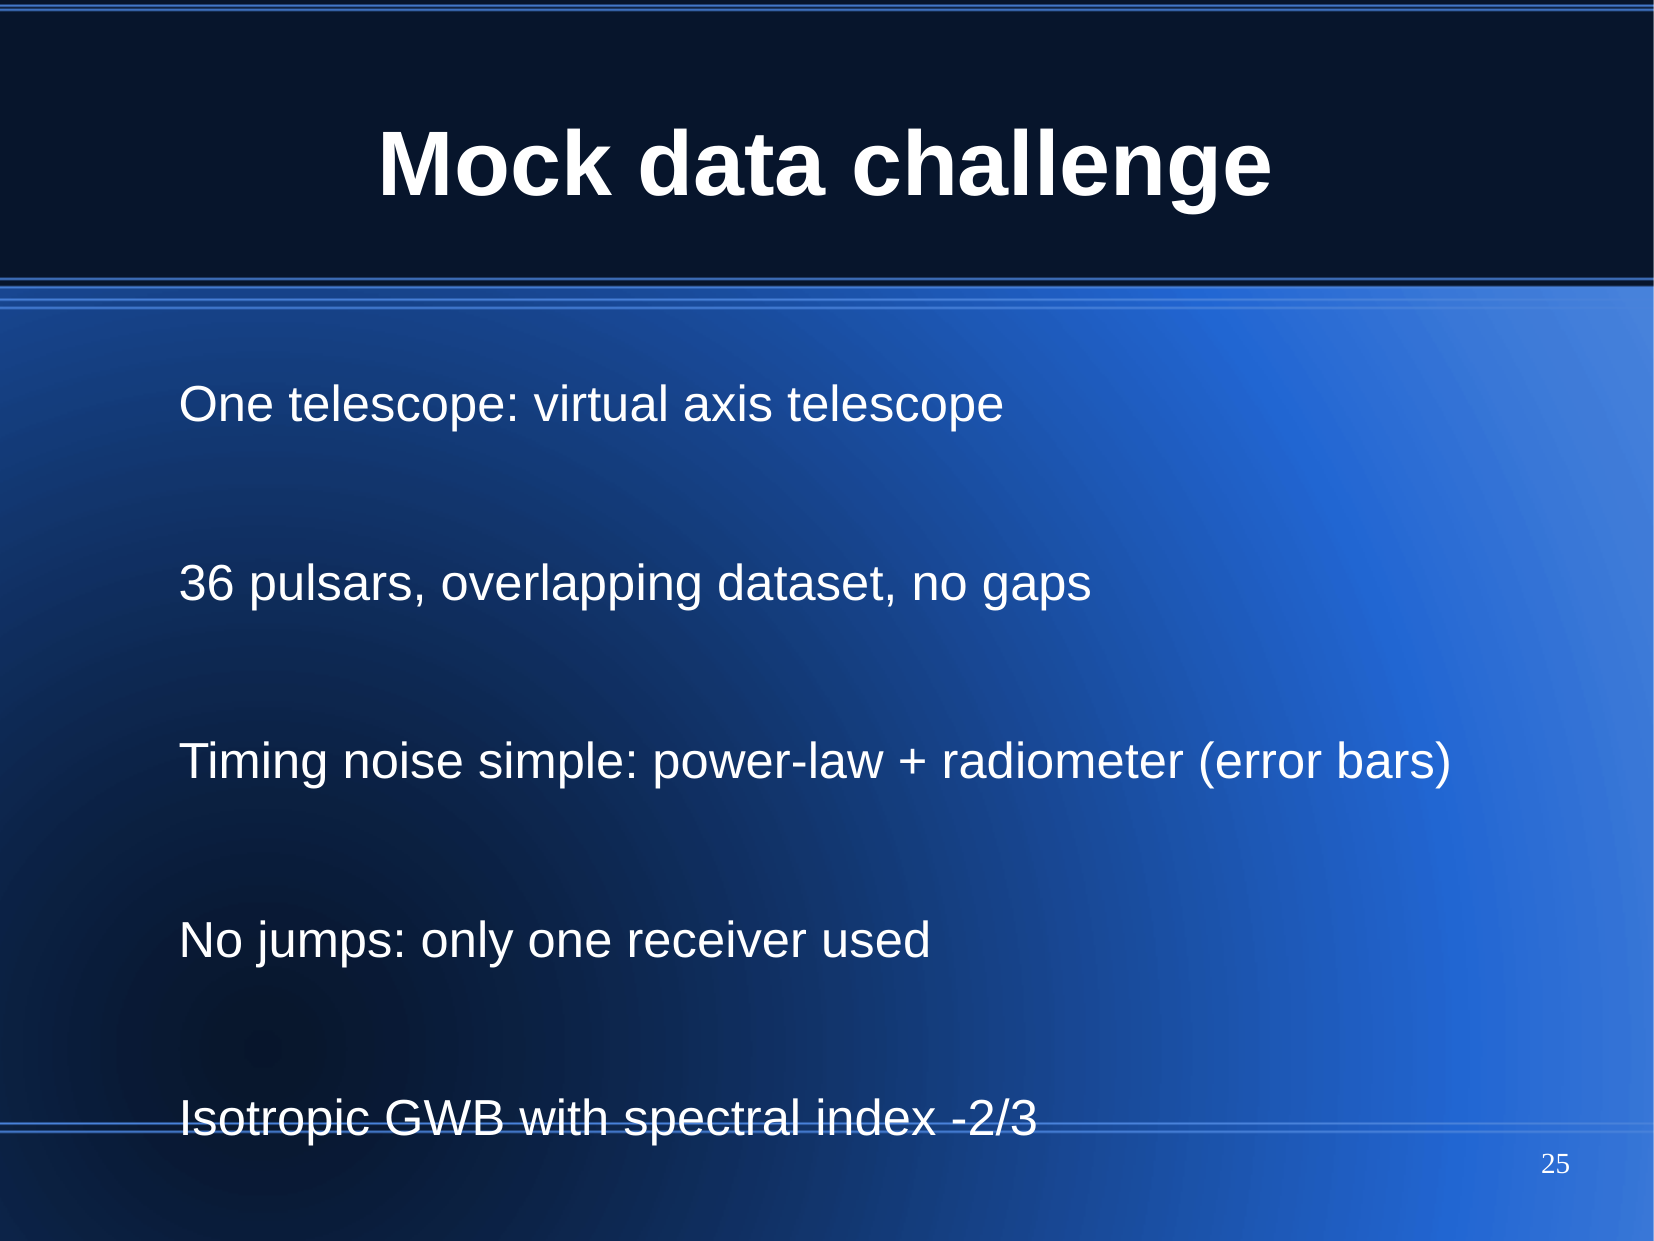

# Mock data challenge
One telescope: virtual axis telescope
36 pulsars, overlapping dataset, no gaps
Timing noise simple: power-law + radiometer (error bars)
No jumps: only one receiver used
Isotropic GWB with spectral index -2/3
25